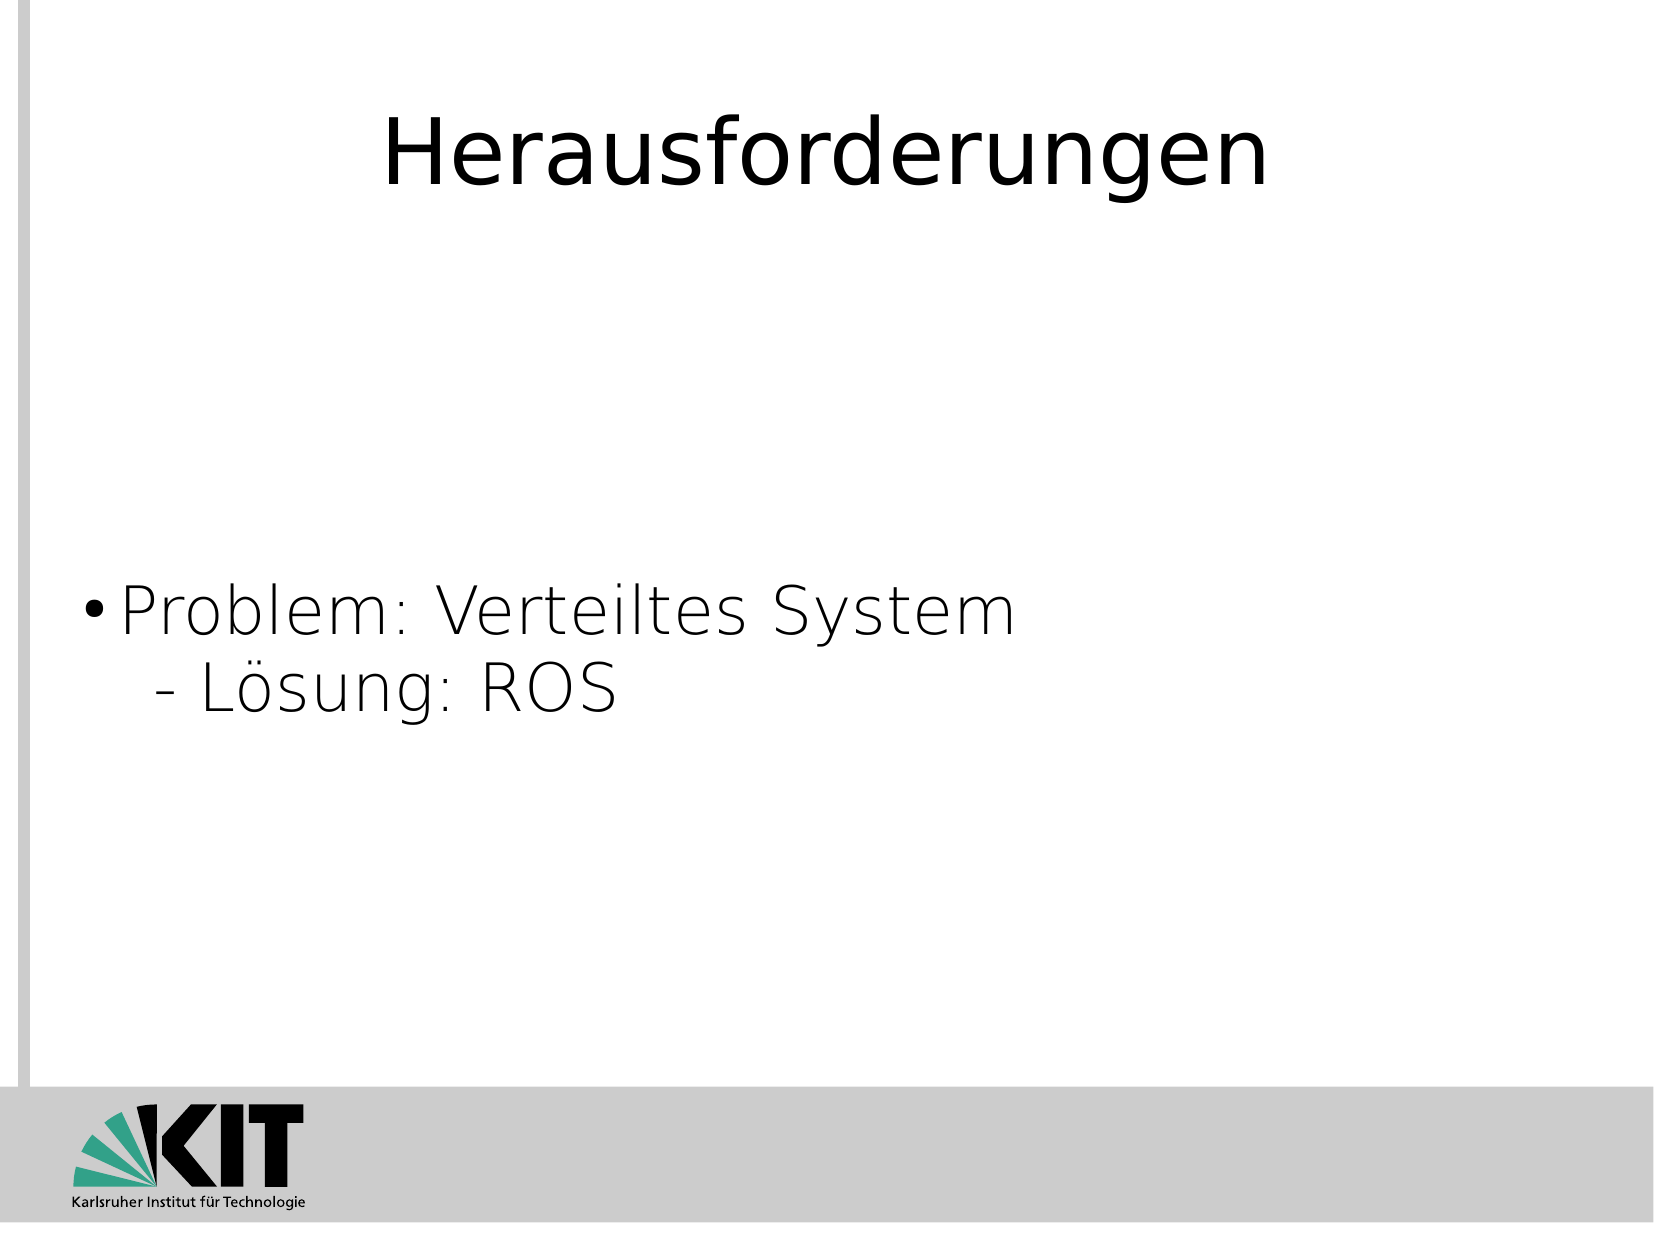

# Herausforderungen
Problem: Verteiltes System
- Lösung: ROS